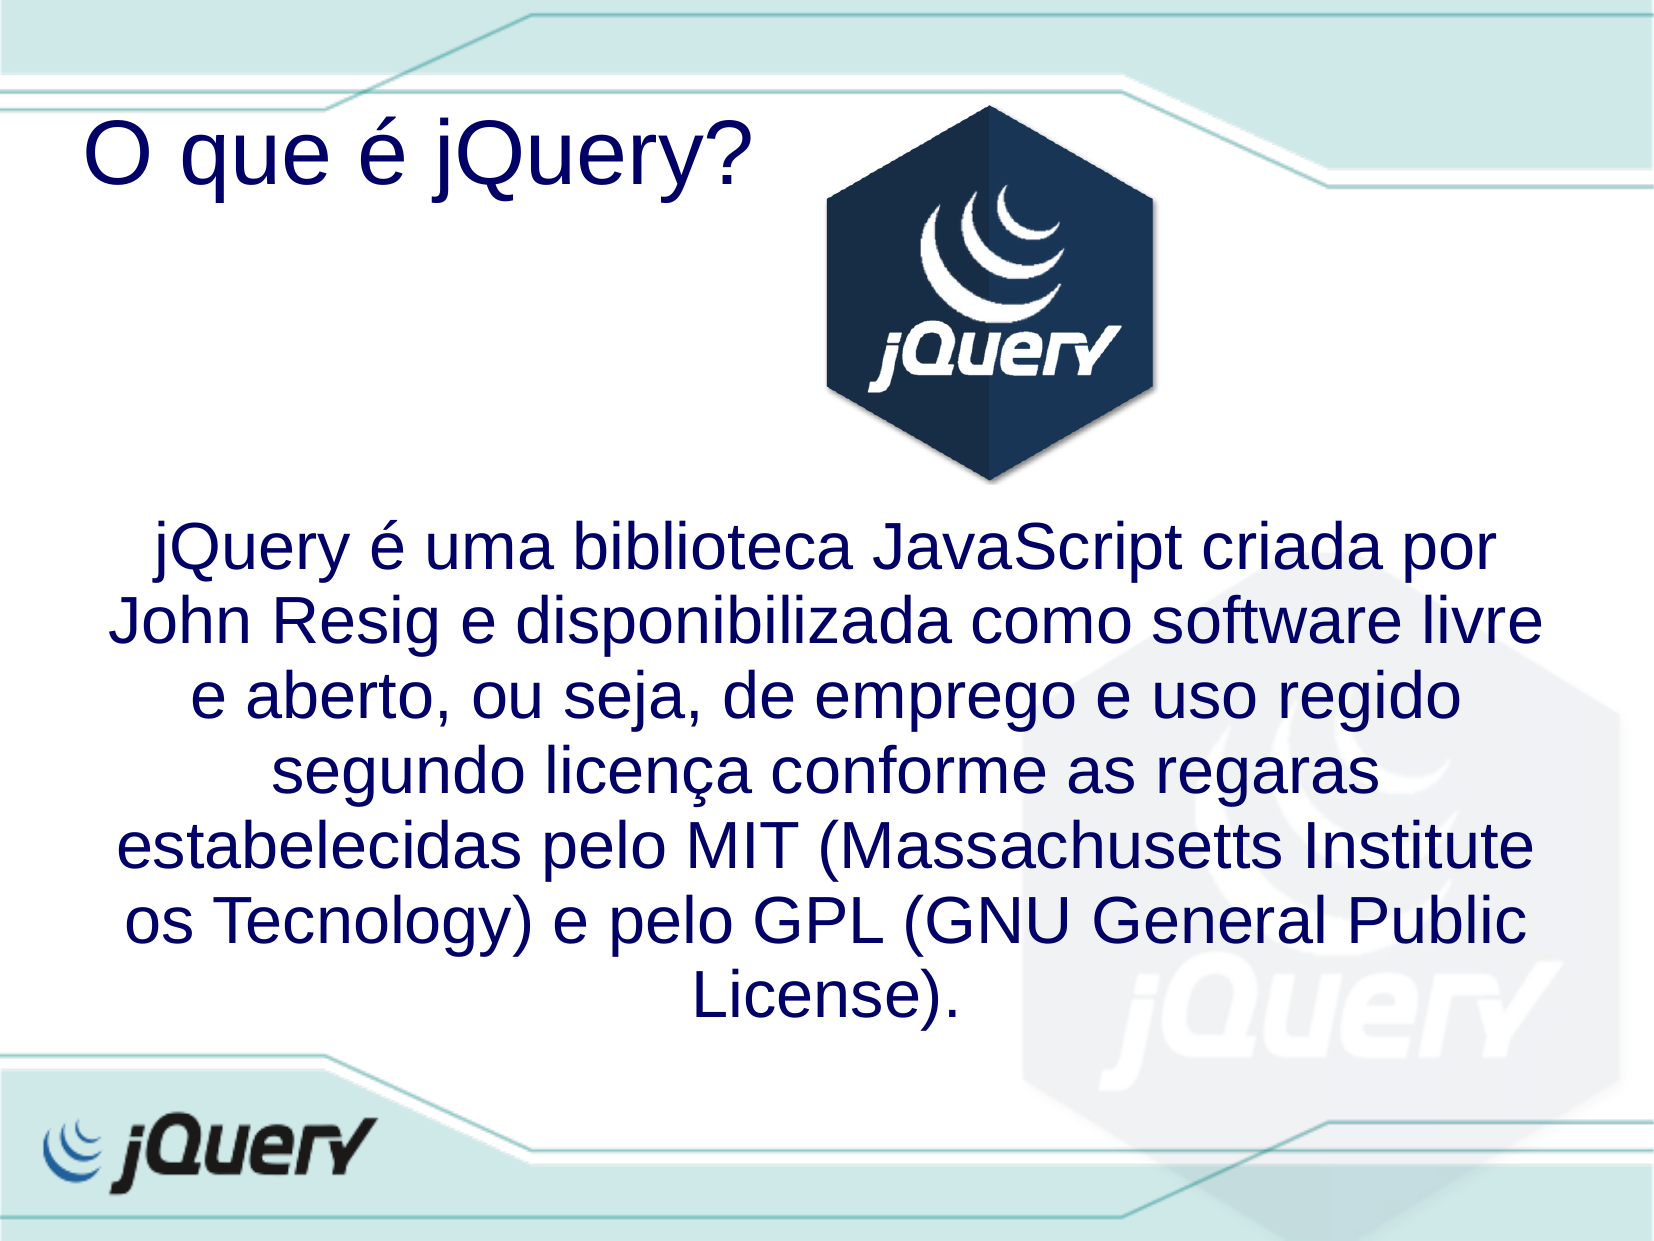

# O que é jQuery?
jQuery é uma biblioteca JavaScript criada por John Resig e disponibilizada como software livre e aberto, ou seja, de emprego e uso regido segundo licença conforme as regaras estabelecidas pelo MIT (Massachusetts Institute os Tecnology) e pelo GPL (GNU General Public License).